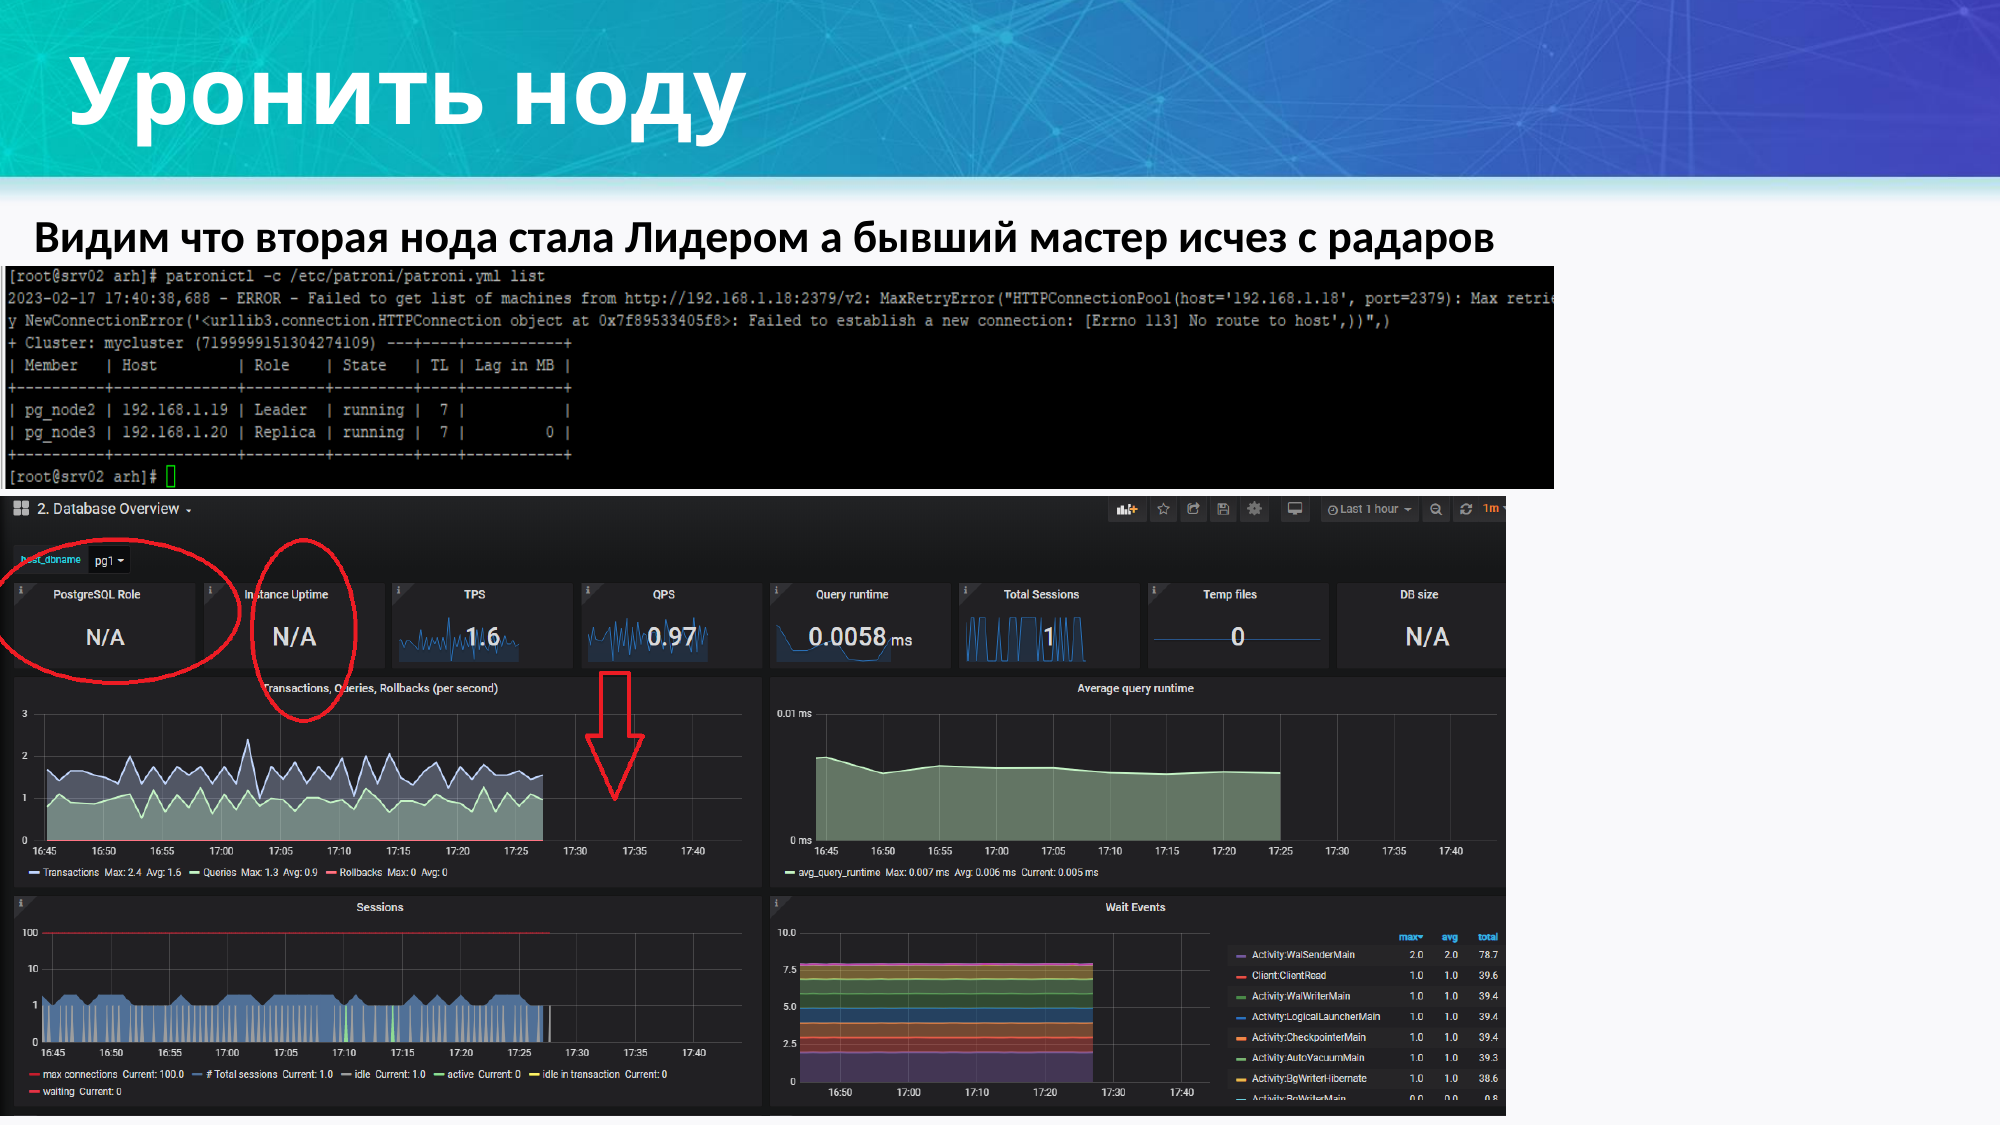

Уронить ноду
Видим что вторая нода стала Лидером а бывший мастер исчез с радаров